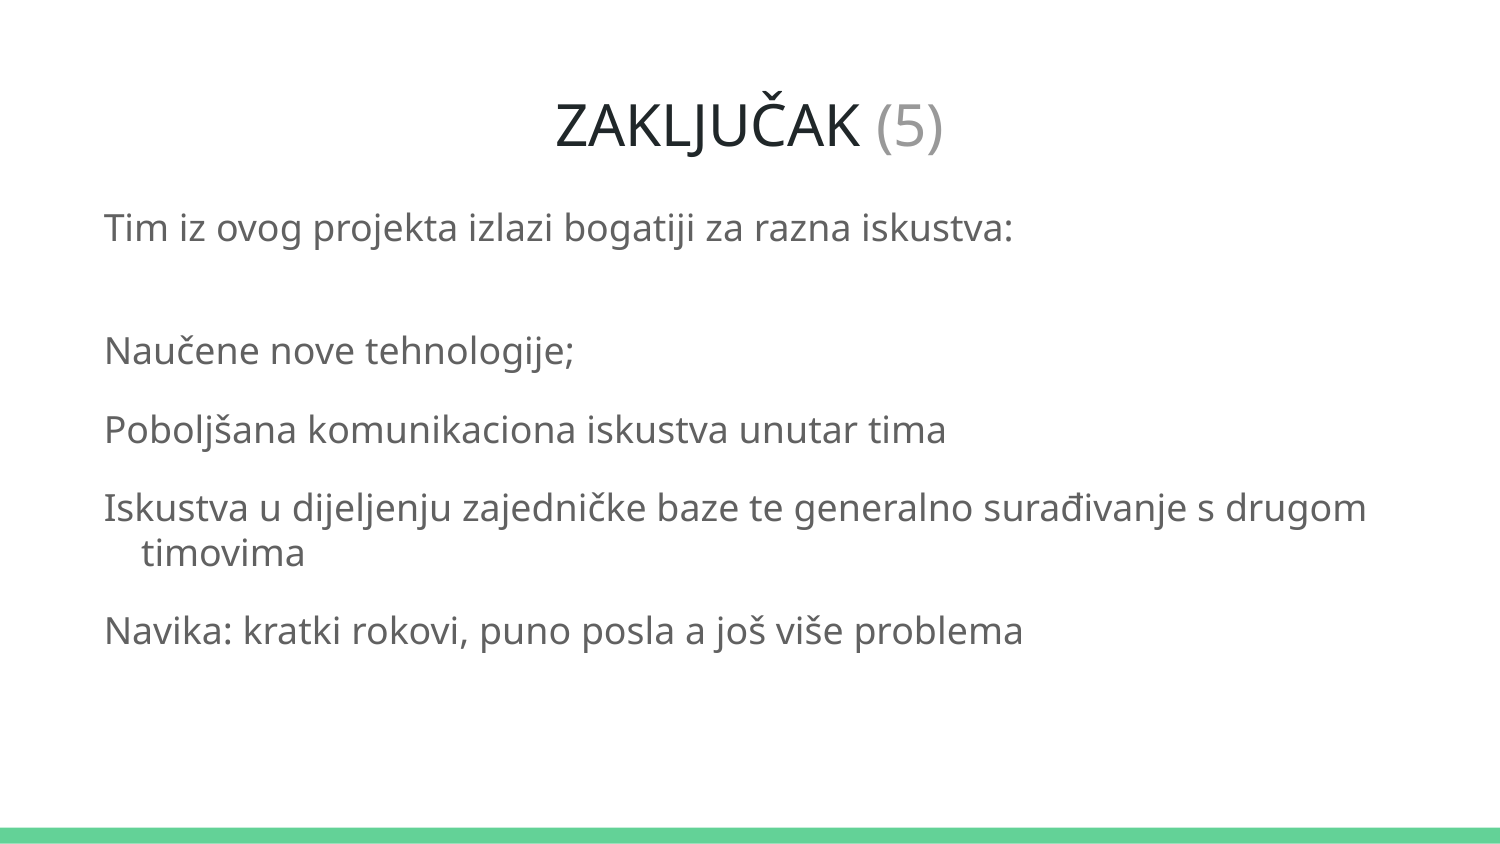

# ZAKLJUČAK (5)
Tim iz ovog projekta izlazi bogatiji za razna iskustva:
Naučene nove tehnologije;
Poboljšana komunikaciona iskustva unutar tima
Iskustva u dijeljenju zajedničke baze te generalno surađivanje s drugom timovima
Navika: kratki rokovi, puno posla a još više problema